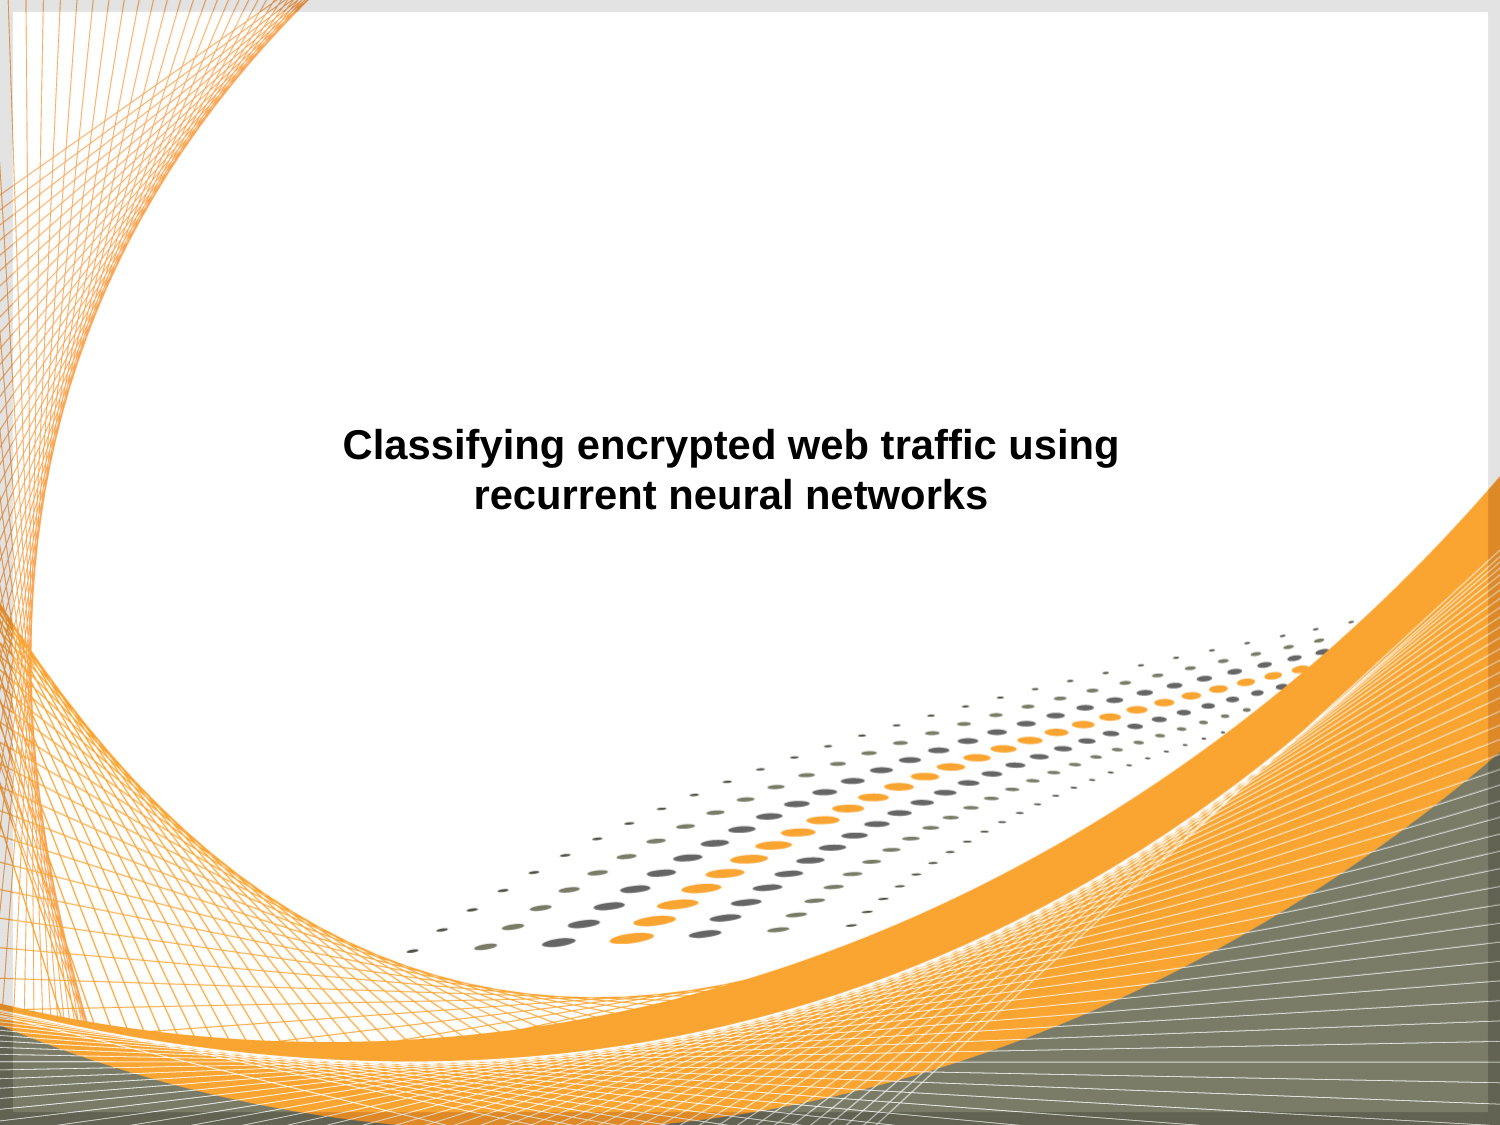

Classifying encrypted web traffic using recurrent neural networks